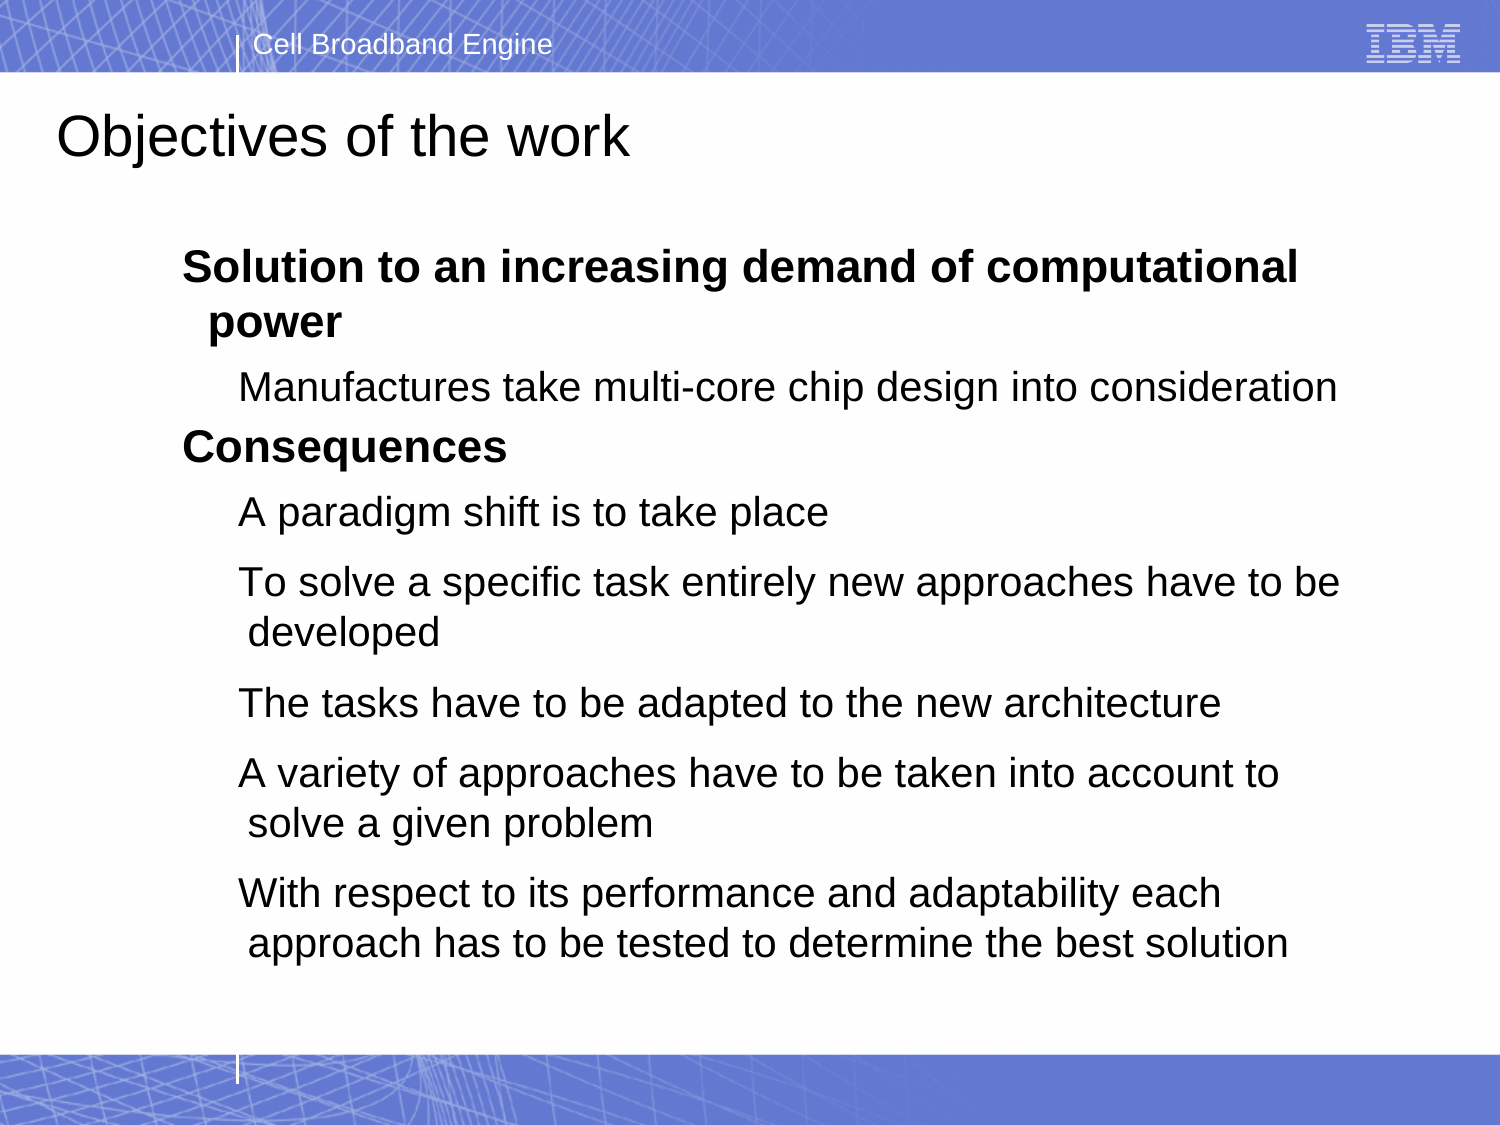

# Objectives of the work
Solution to an increasing demand of computational power
 Manufactures take multi-core chip design into consideration
Consequences
 A paradigm shift is to take place
 To solve a specific task entirely new approaches have to be developed
 The tasks have to be adapted to the new architecture
 A variety of approaches have to be taken into account to solve a given problem
 With respect to its performance and adaptability each approach has to be tested to determine the best solution